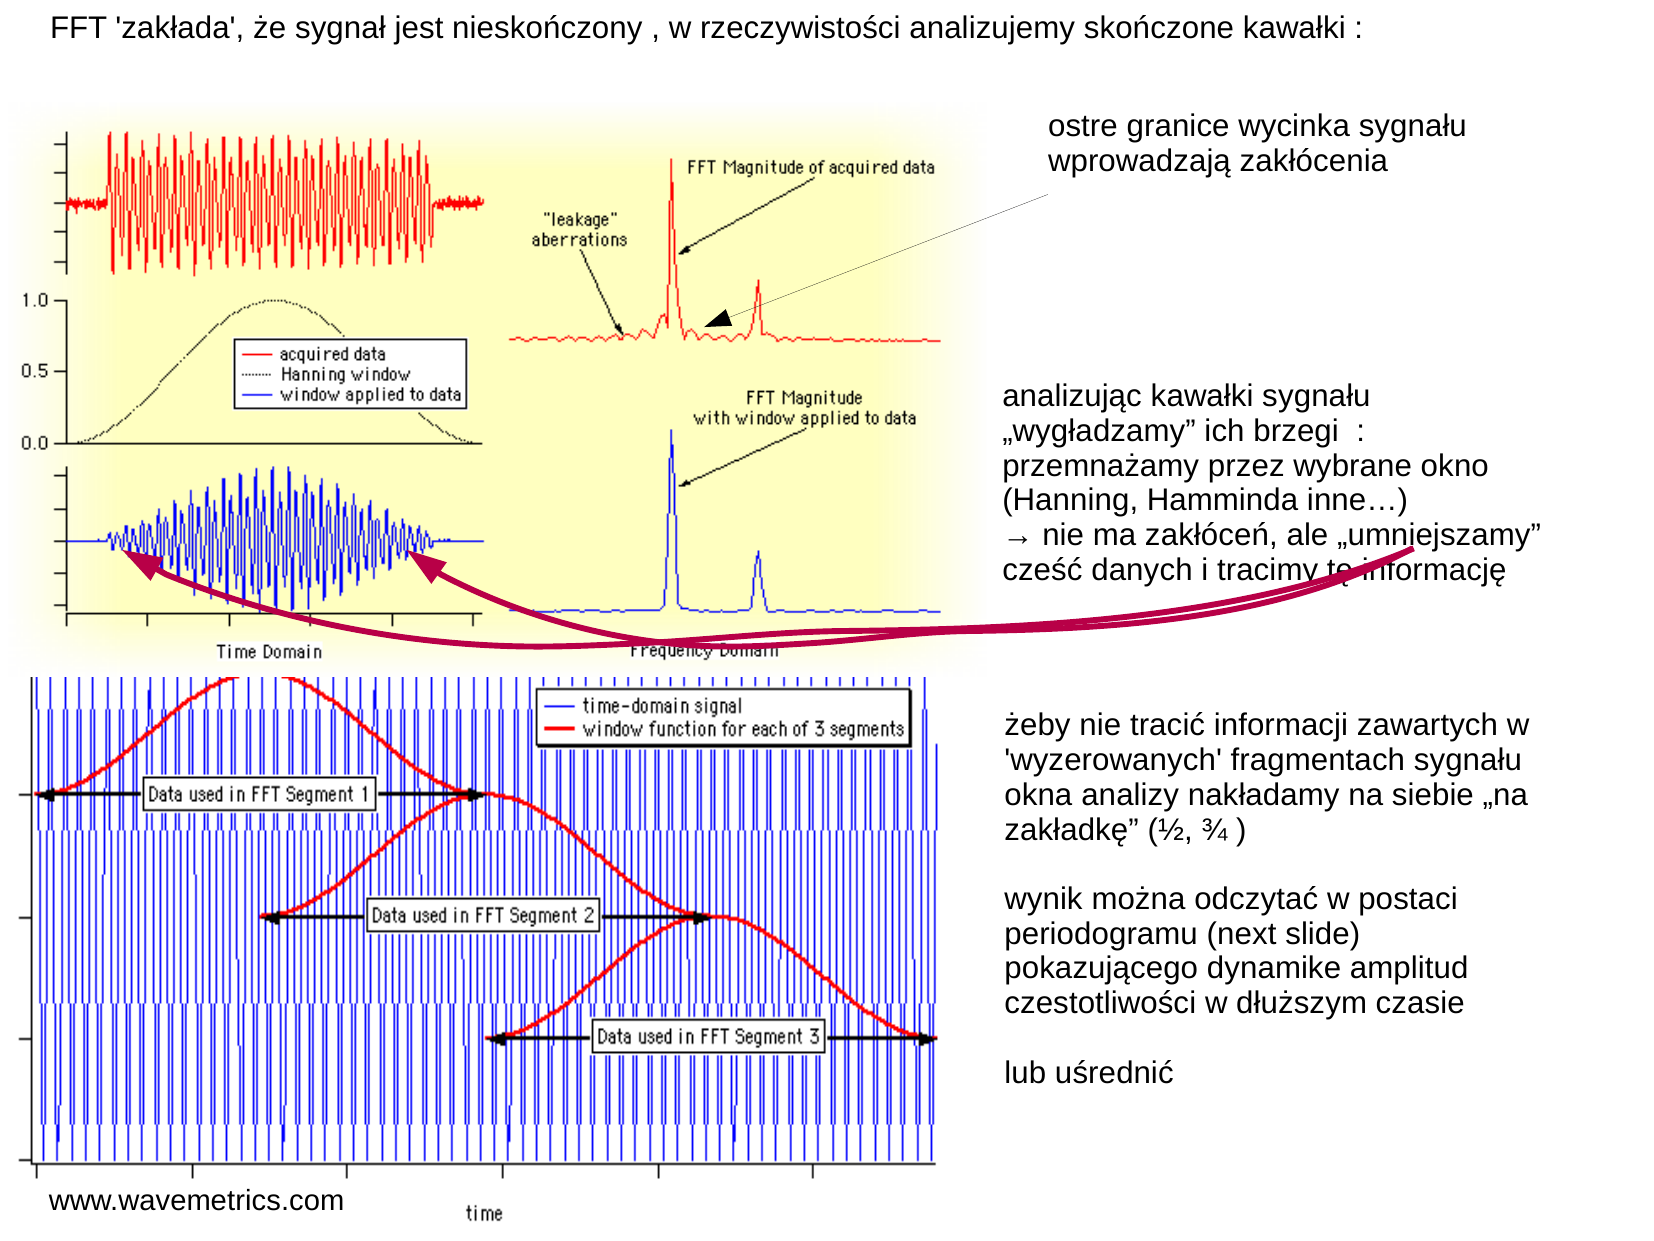

FFT 'zakłada', że sygnał jest nieskończony , w rzeczywistości analizujemy skończone kawałki :
ostre granice wycinka sygnału wprowadzają zakłócenia
analizując kawałki sygnału „wygładzamy” ich brzegi : przemnażamy przez wybrane okno (Hanning, Hamminda inne…)
→ nie ma zakłóceń, ale „umniejszamy” cześć danych i tracimy tę informację
www.wavemetrics.com
żeby nie tracić informacji zawartych w 'wyzerowanych' fragmentach sygnału
okna analizy nakładamy na siebie „na zakładkę” (½, ¾ )
wynik można odczytać w postaci periodogramu (next slide) pokazującego dynamike amplitud czestotliwości w dłuższym czasie
lub uśrednić